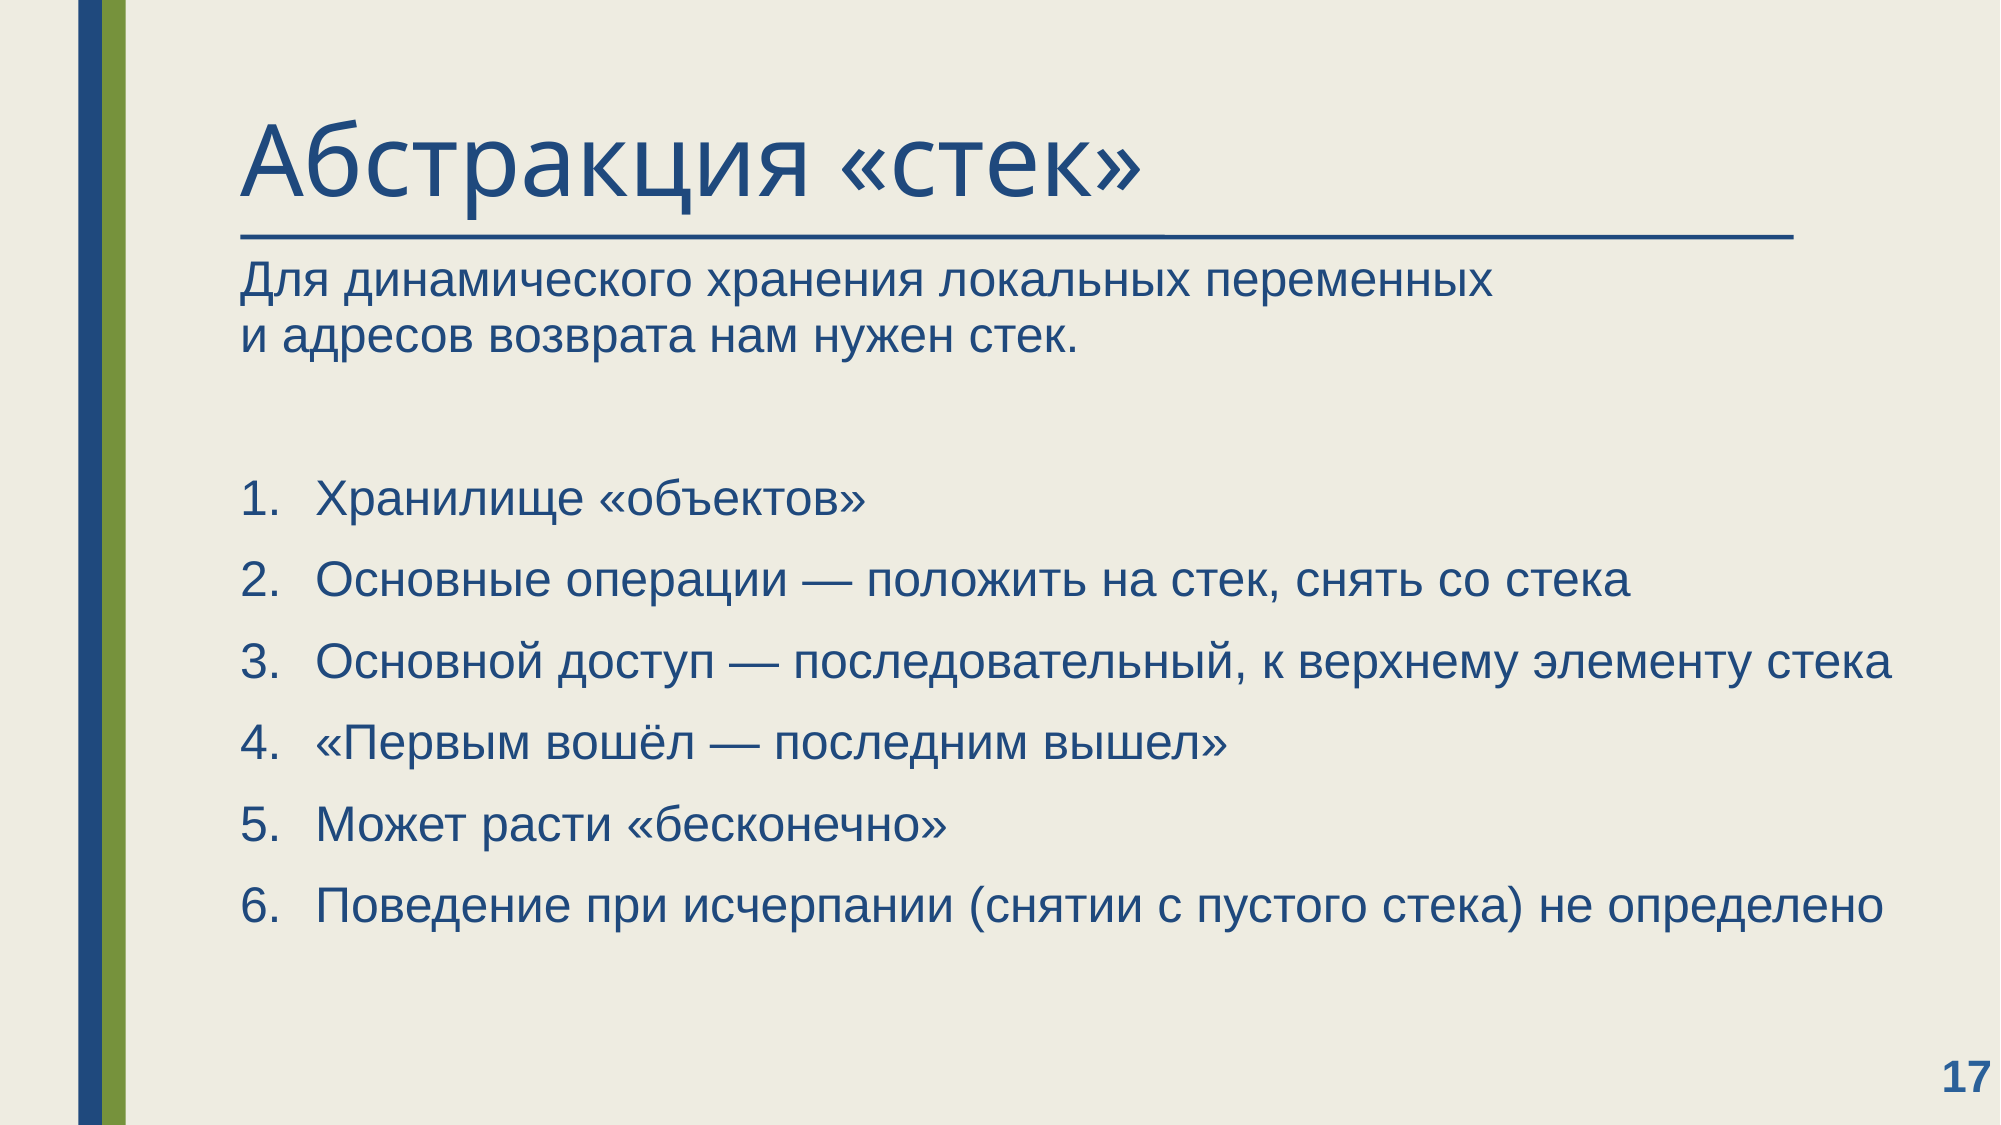

# Абстракция «стек»
Для динамического хранения локальных переменных
и адресов возврата нам нужен стек.
Хранилище «объектов»
Основные операции — положить на стек, снять со стека
Основной доступ — последовательный, к верхнему элементу стека
«Первым вошёл — последним вышел»
Может расти «бесконечно»
Поведение при исчерпании (снятии с пустого стека) не определено